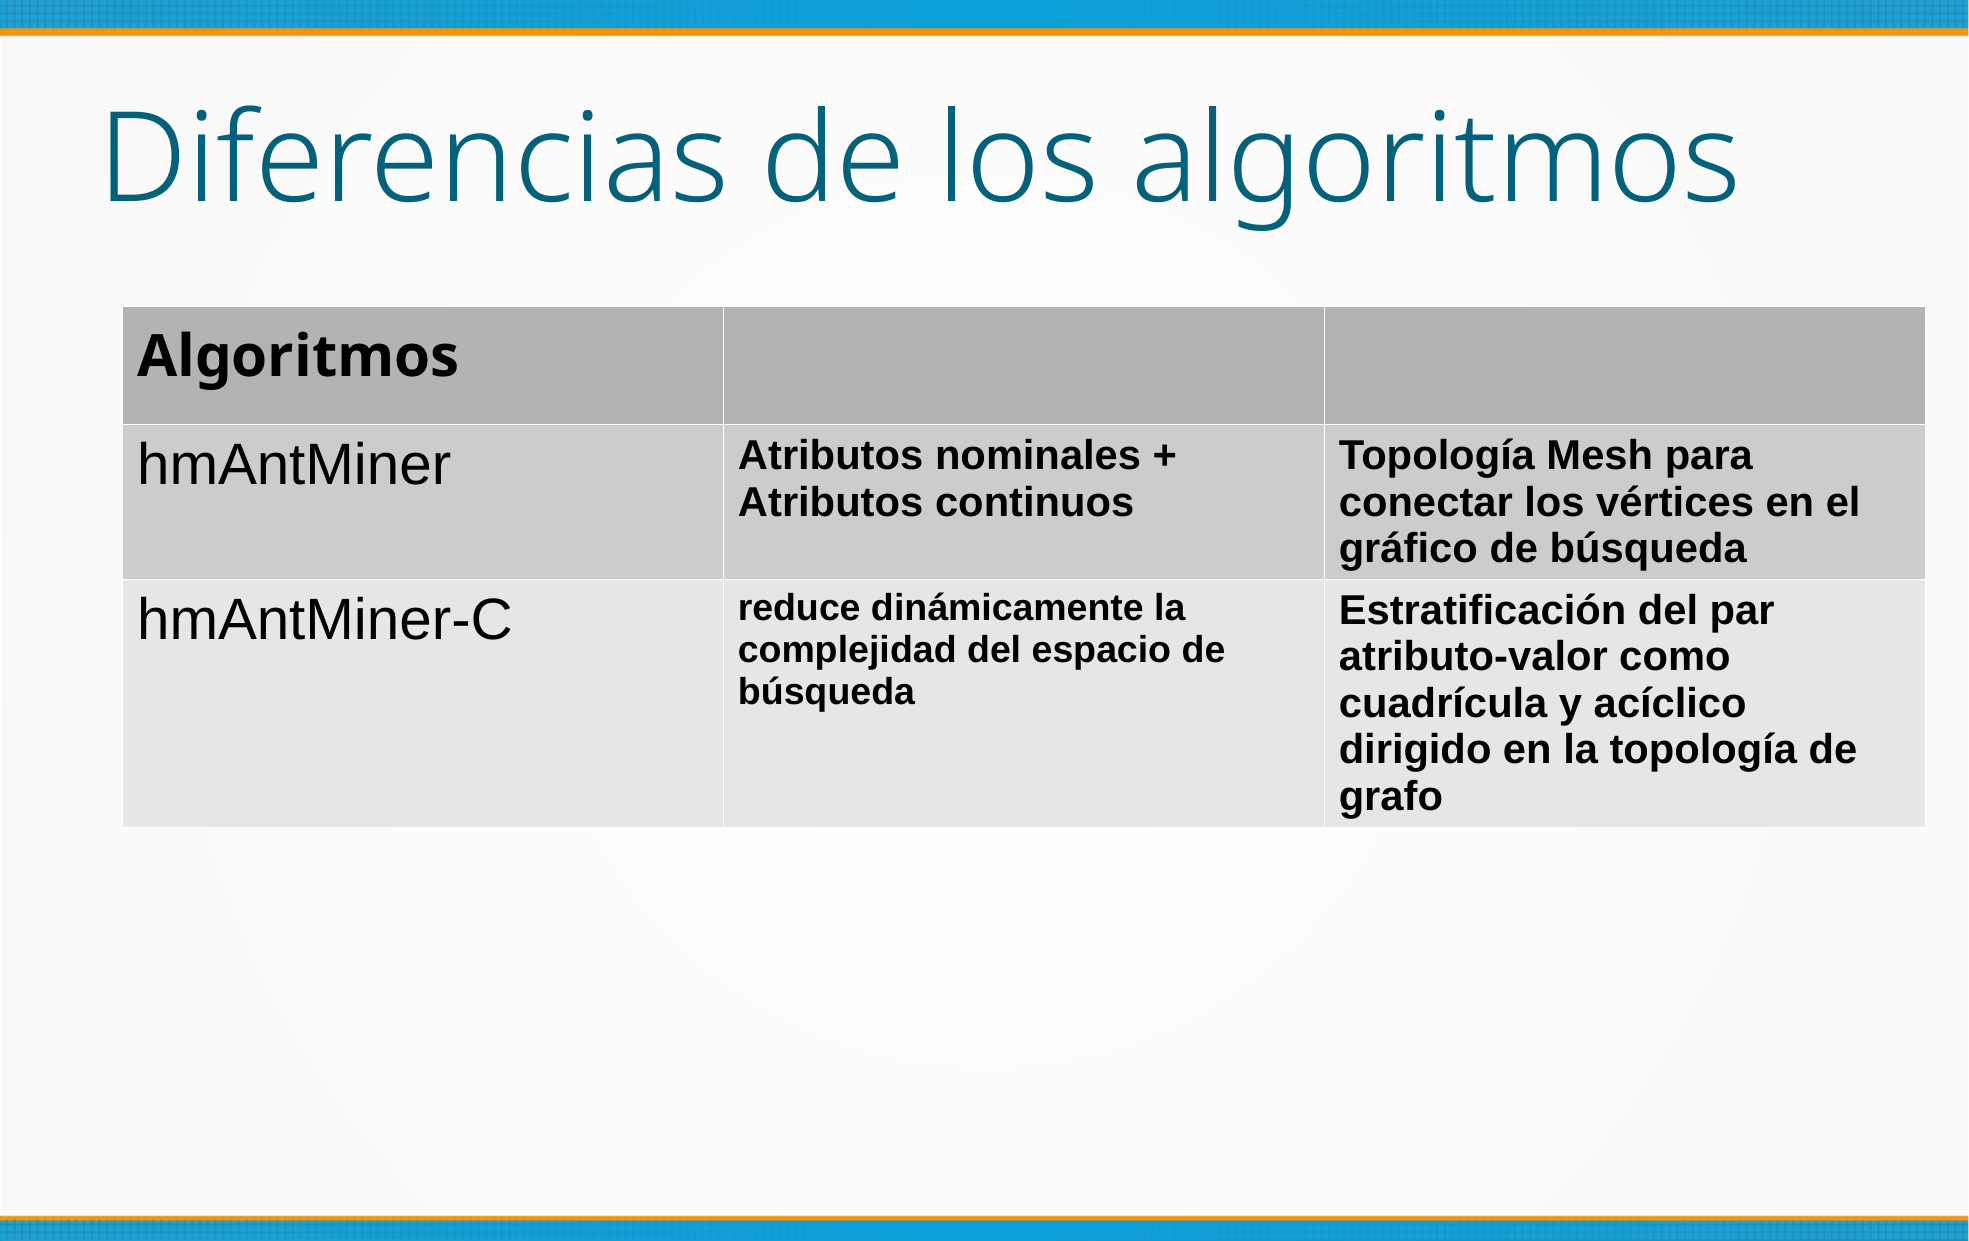

# Diferencias de los algoritmos
| Algoritmos | | |
| --- | --- | --- |
| hmAntMiner | Atributos nominales + Atributos continuos | Topología Mesh para conectar los vértices en el gráfico de búsqueda |
| hmAntMiner-C | reduce dinámicamente la complejidad del espacio de búsqueda | Estratificación del par atributo-valor como cuadrícula y acíclico dirigido en la topología de grafo |